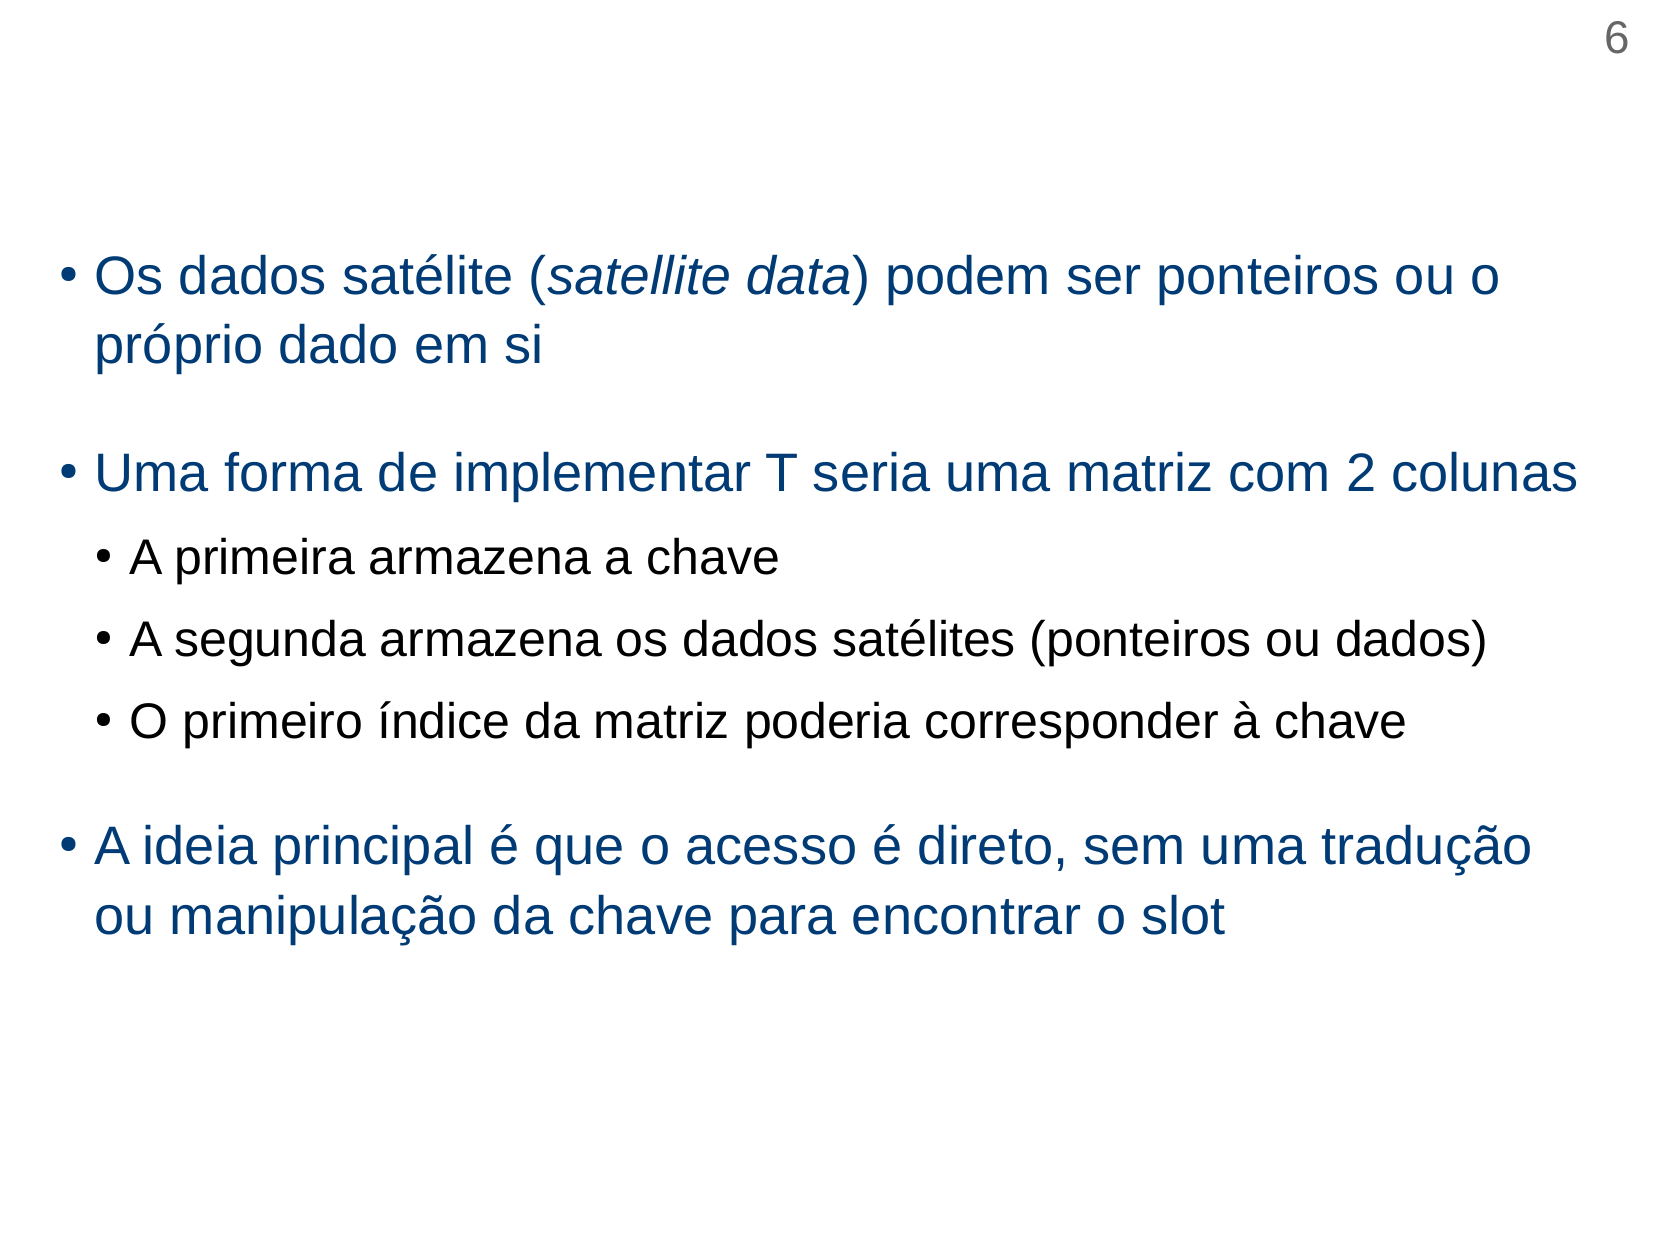

6
#
Os dados satélite (satellite data) podem ser ponteiros ou o próprio dado em si
Uma forma de implementar T seria uma matriz com 2 colunas
A primeira armazena a chave
A segunda armazena os dados satélites (ponteiros ou dados)
O primeiro índice da matriz poderia corresponder à chave
A ideia principal é que o acesso é direto, sem uma tradução ou manipulação da chave para encontrar o slot